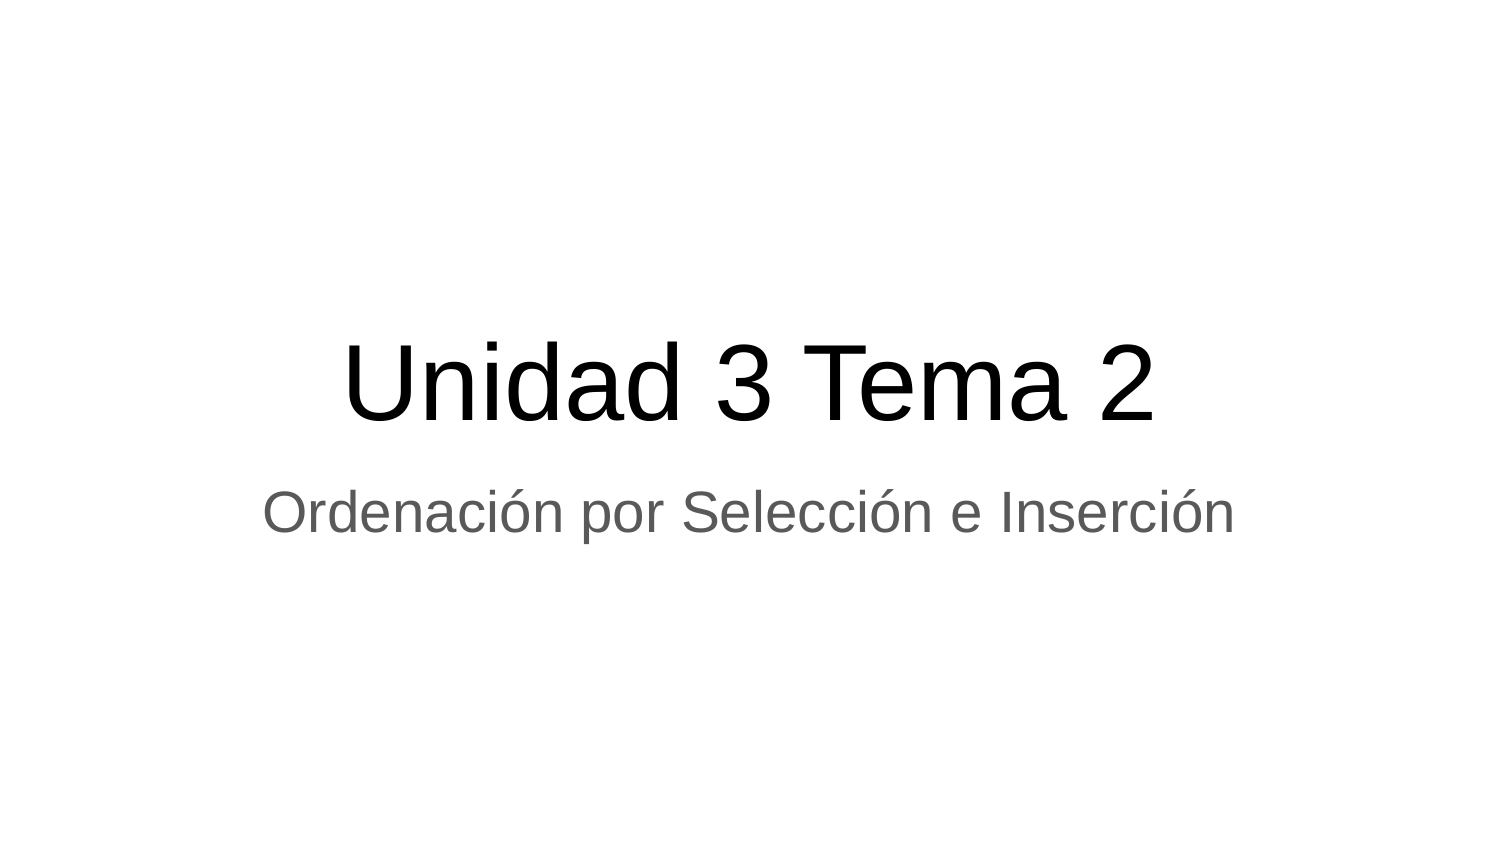

# Unidad 3 Tema 2
Ordenación por Selección e Inserción